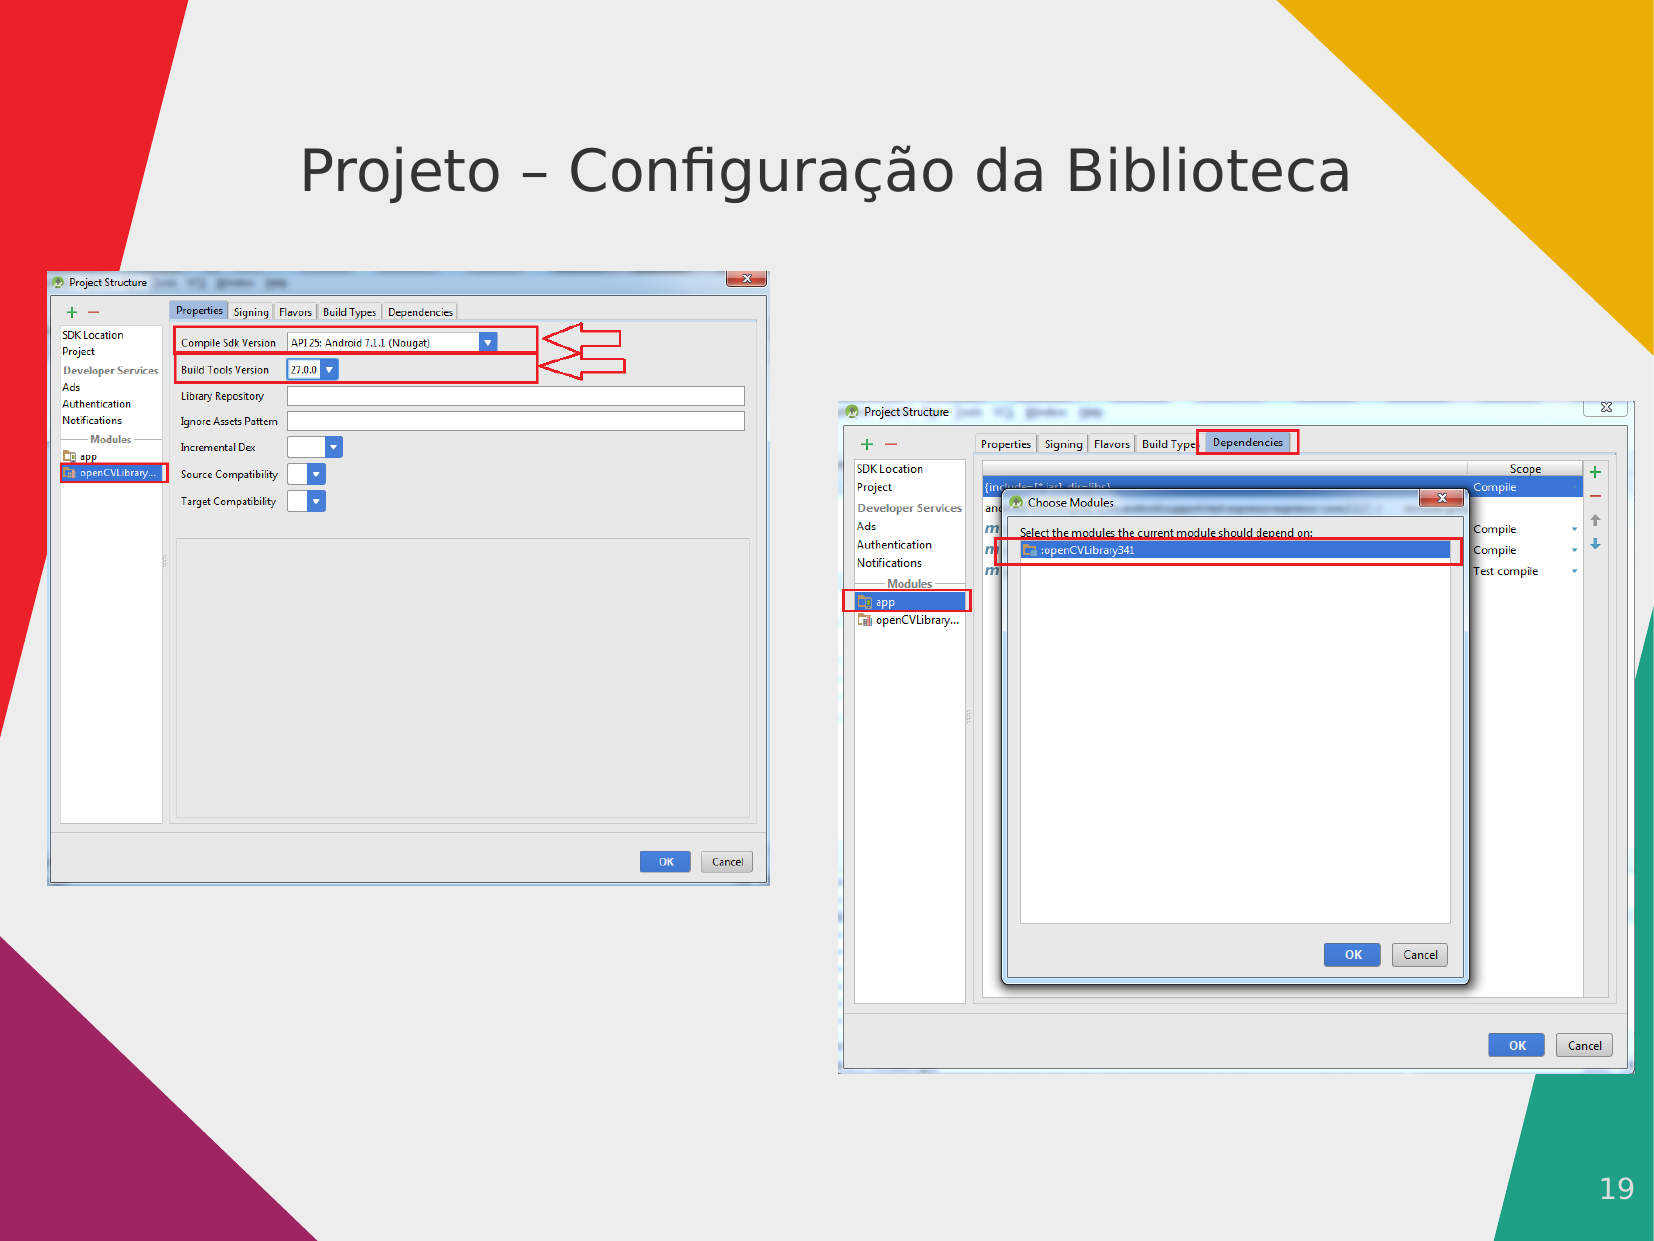

# Projeto – Configuração da Biblioteca
19